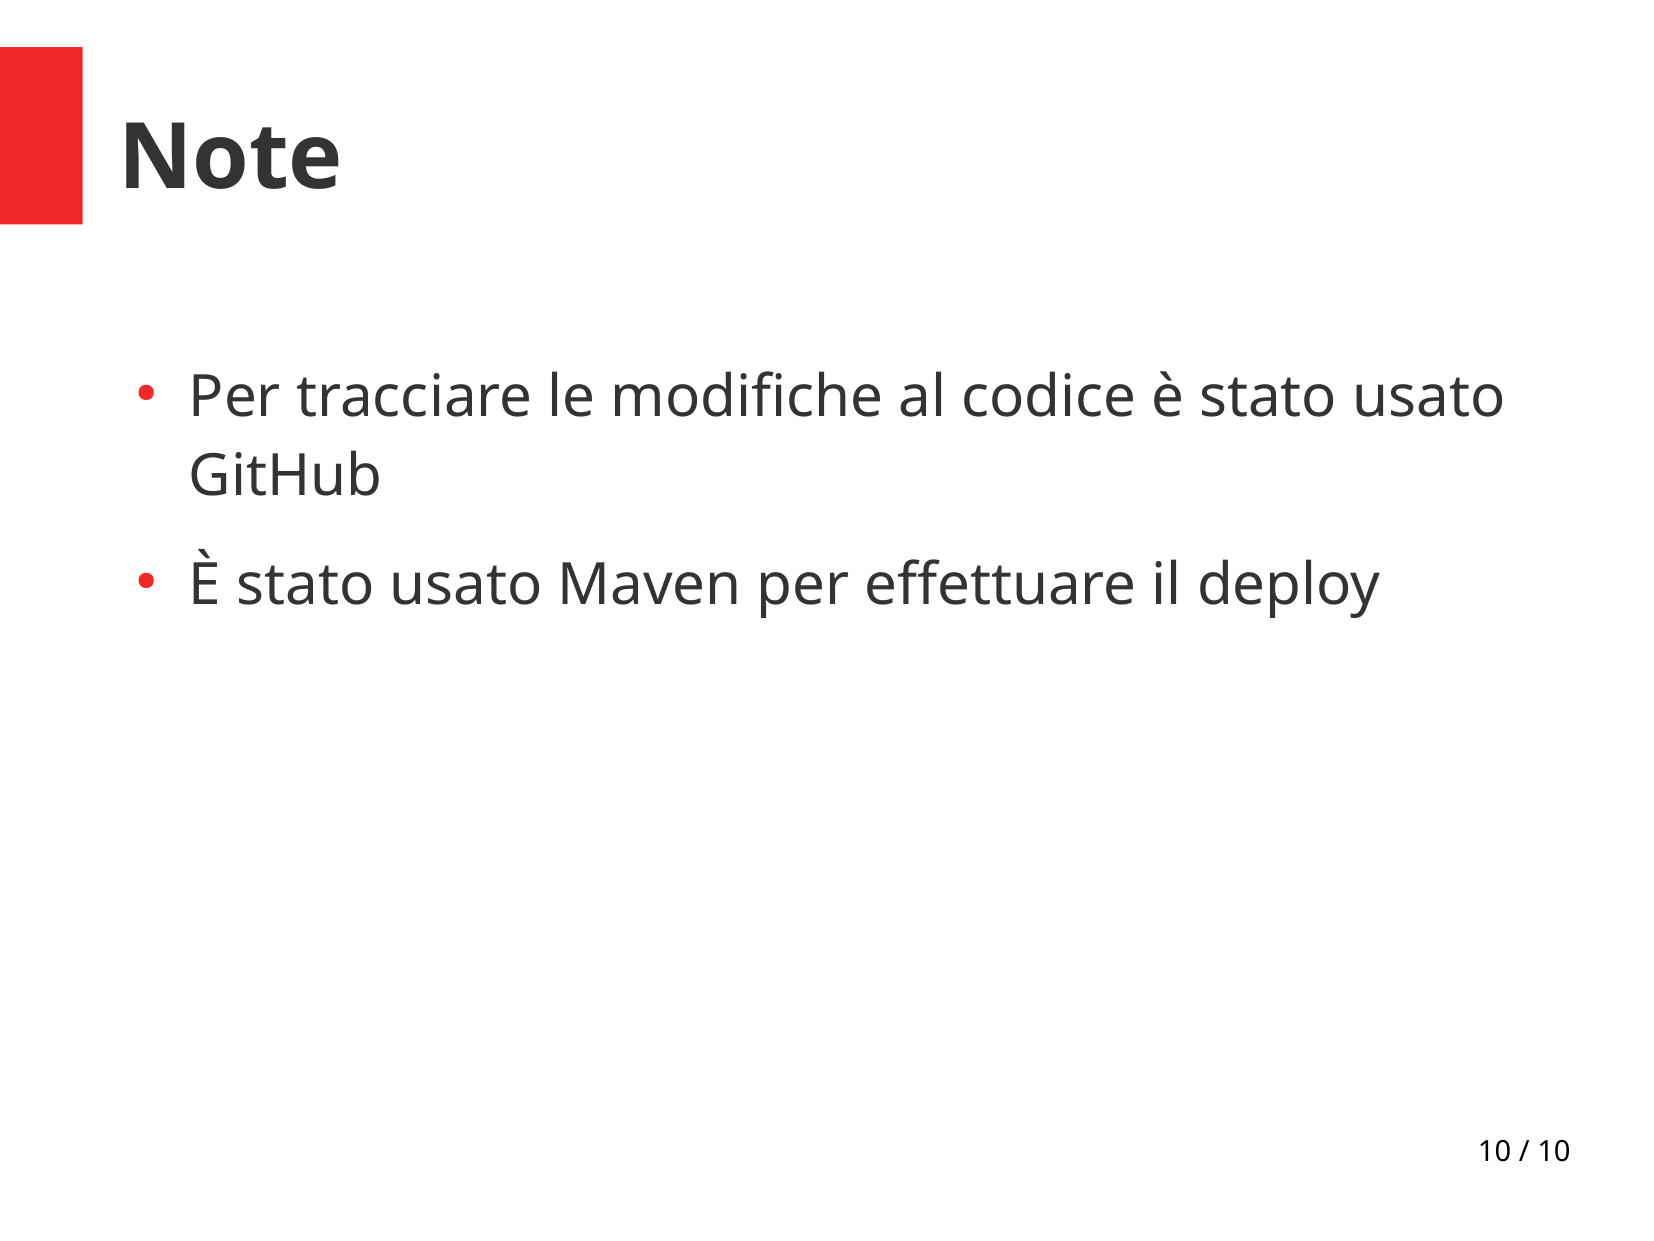

# Note
Per tracciare le modifiche al codice è stato usato GitHub
È stato usato Maven per effettuare il deploy
10